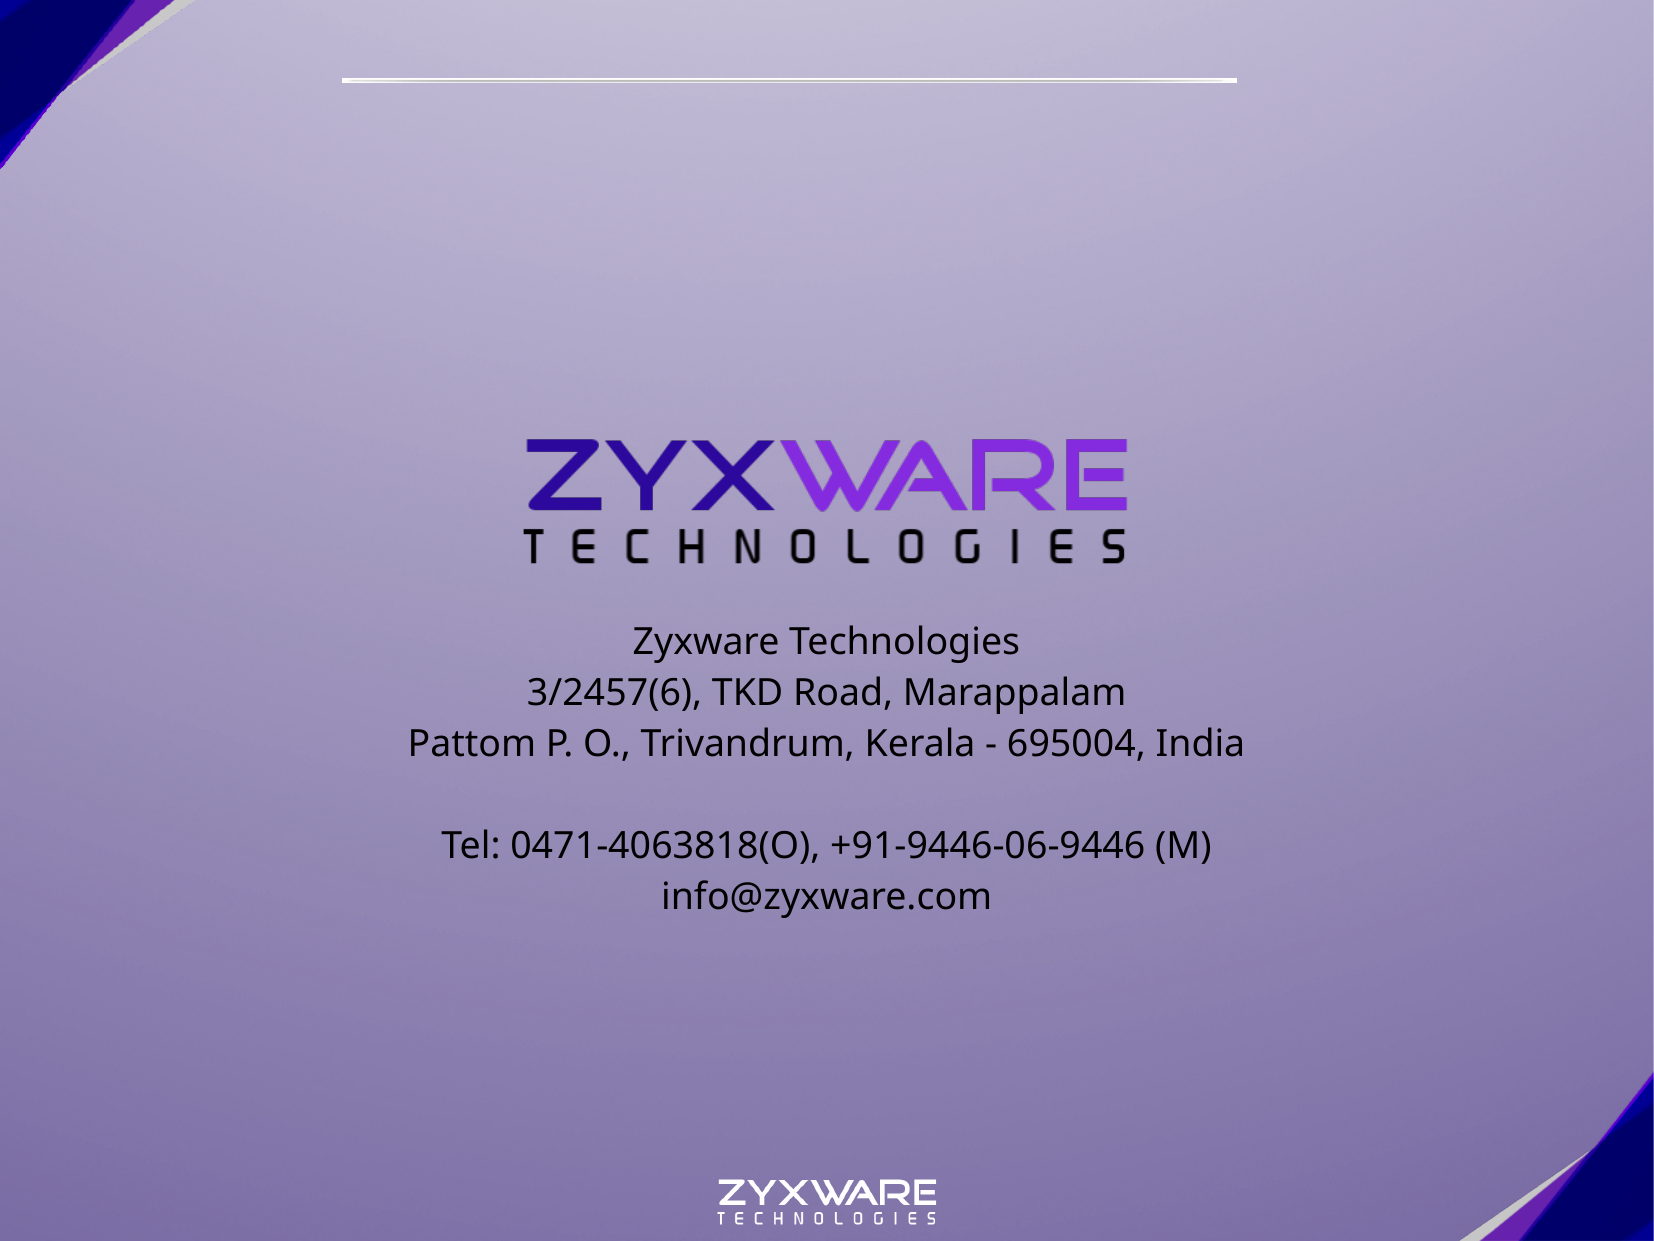

# Zyxware Technologies 3/2457(6), TKD Road, Marappalam Pattom P. O., Trivandrum, Kerala - 695004, India Tel: 0471-4063818(O), +91-9446-06-9446 (M) info@zyxware.com